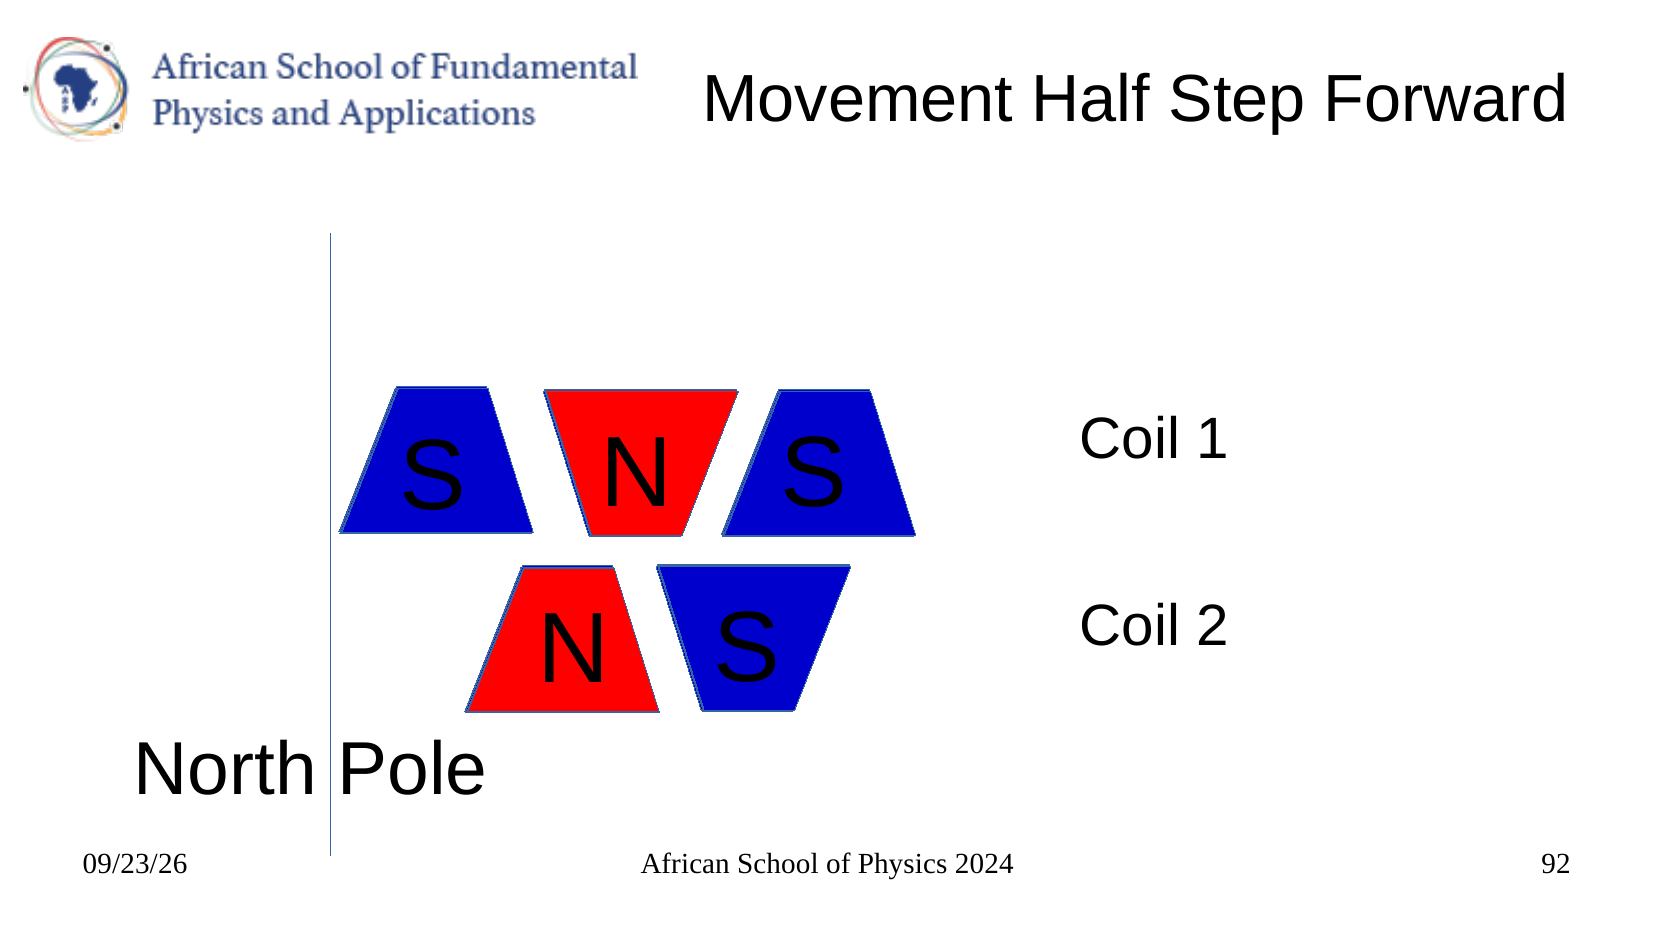

# Movement Half Step Forward
N
S
S
N
S
S
S
N
S
N
S
N
N
S
S
N
S
S
S
N
S
N
N
S
N
S
N
N
S
N
N
S
N
N
N
S
N
N
N
S
S
S
N
S
S
N
N
S
S
N
S
S
S
N
S
Coil 1
Coil 2
North Pole
African School of Physics 2024
92